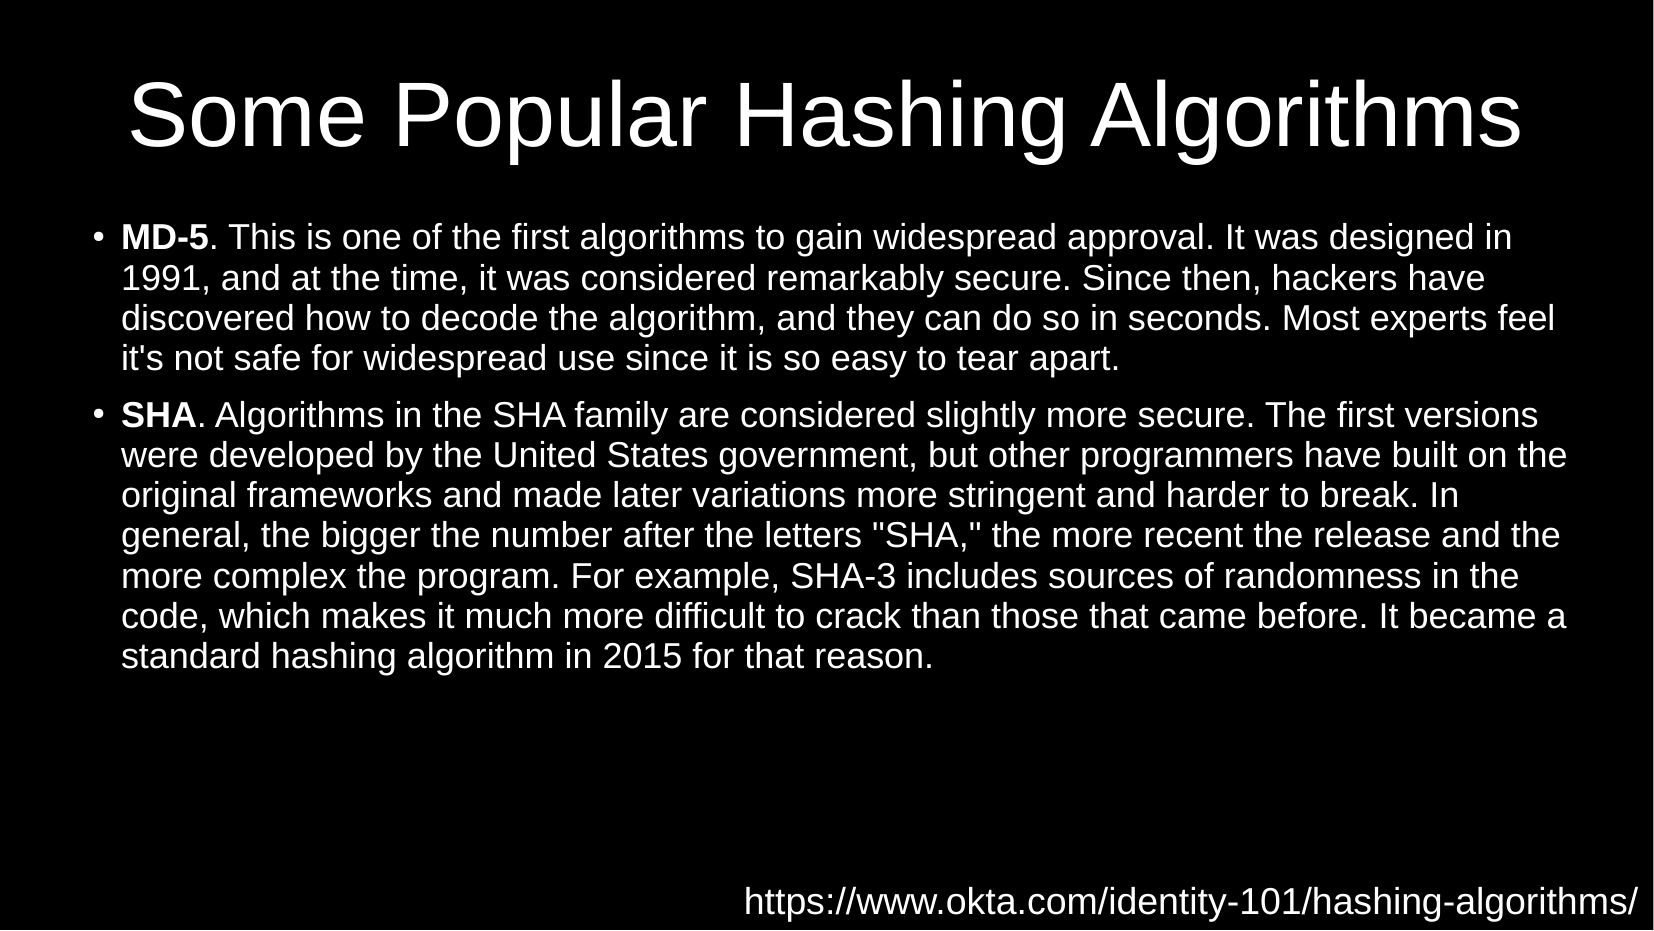

# Some Popular Hashing Algorithms
MD-5. This is one of the first algorithms to gain widespread approval. It was designed in 1991, and at the time, it was considered remarkably secure. Since then, hackers have discovered how to decode the algorithm, and they can do so in seconds. Most experts feel it's not safe for widespread use since it is so easy to tear apart.
SHA. Algorithms in the SHA family are considered slightly more secure. The first versions were developed by the United States government, but other programmers have built on the original frameworks and made later variations more stringent and harder to break. In general, the bigger the number after the letters "SHA," the more recent the release and the more complex the program. For example, SHA-3 includes sources of randomness in the code, which makes it much more difficult to crack than those that came before. It became a standard hashing algorithm in 2015 for that reason.
https://www.okta.com/identity-101/hashing-algorithms/